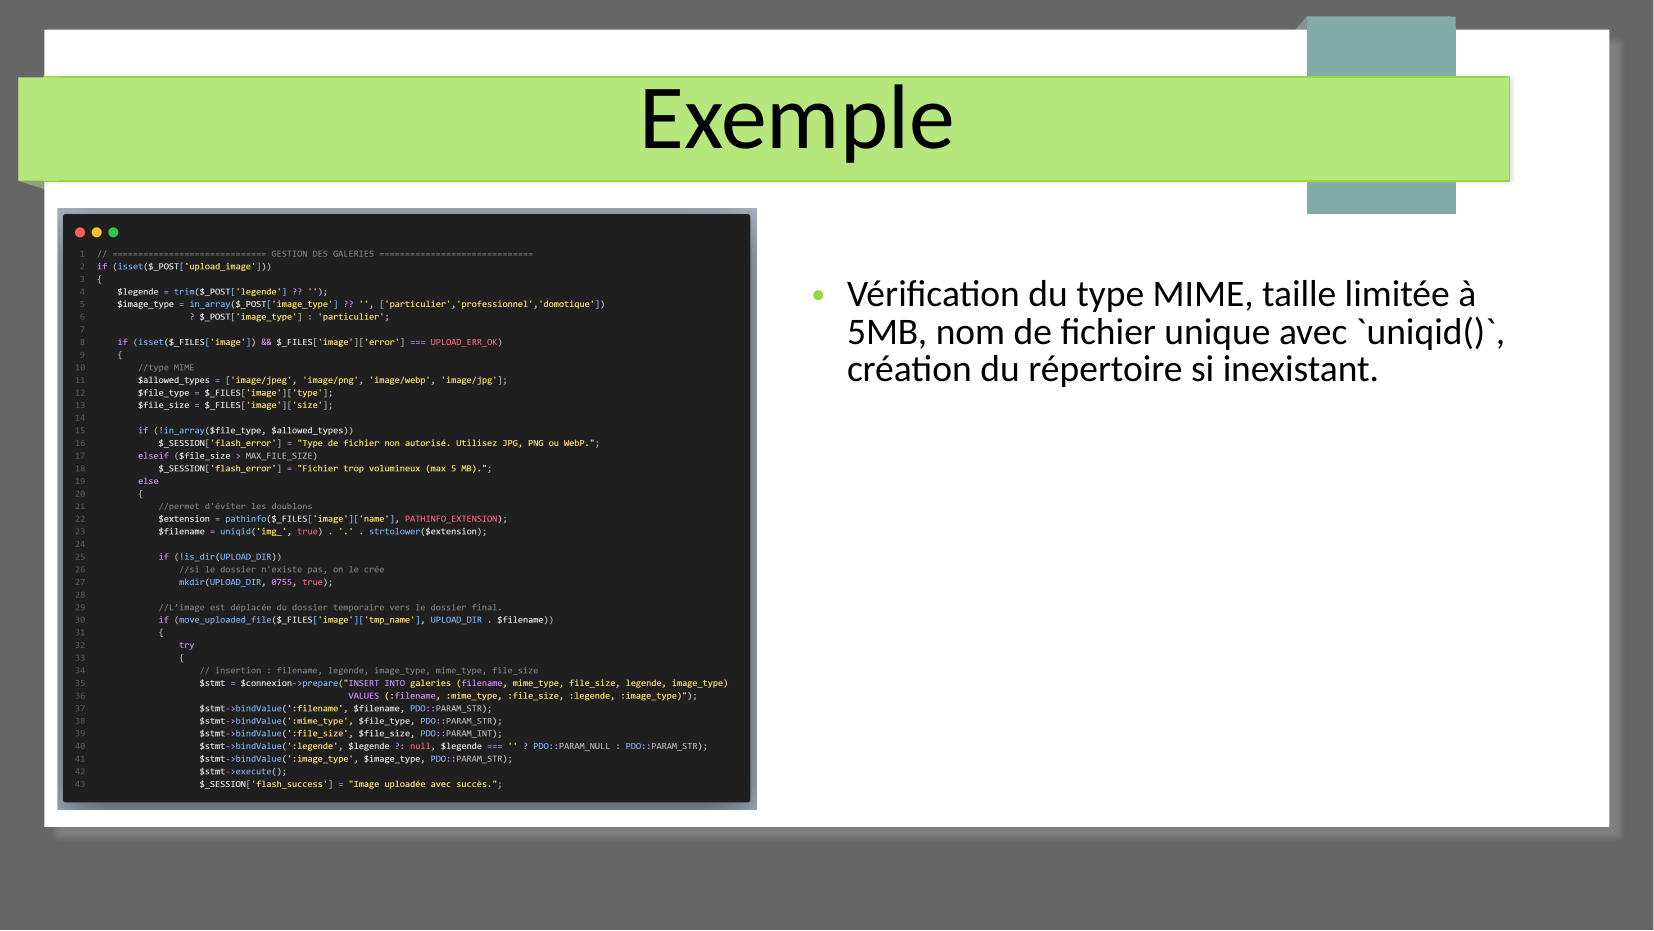

# Exemple
Vérification du type MIME, taille limitée à 5MB, nom de fichier unique avec `uniqid()`, création du répertoire si inexistant.